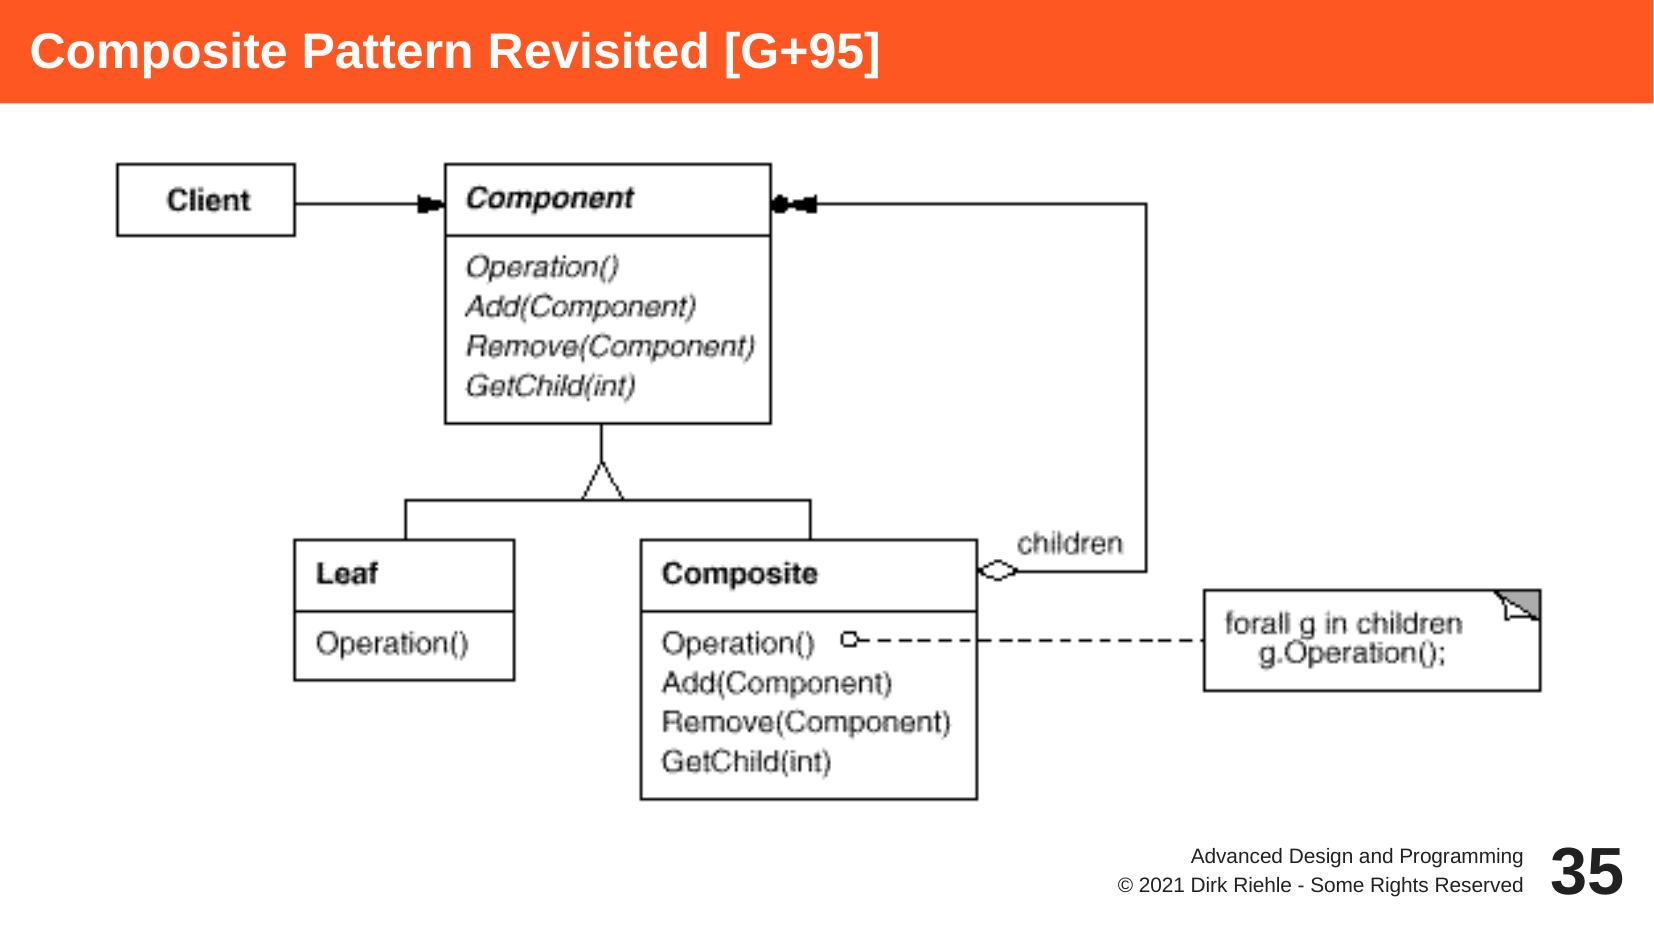

# Composite Pattern Revisited [G+95]
Advanced Design and Programming
35
© 2021 Dirk Riehle - Some Rights Reserved